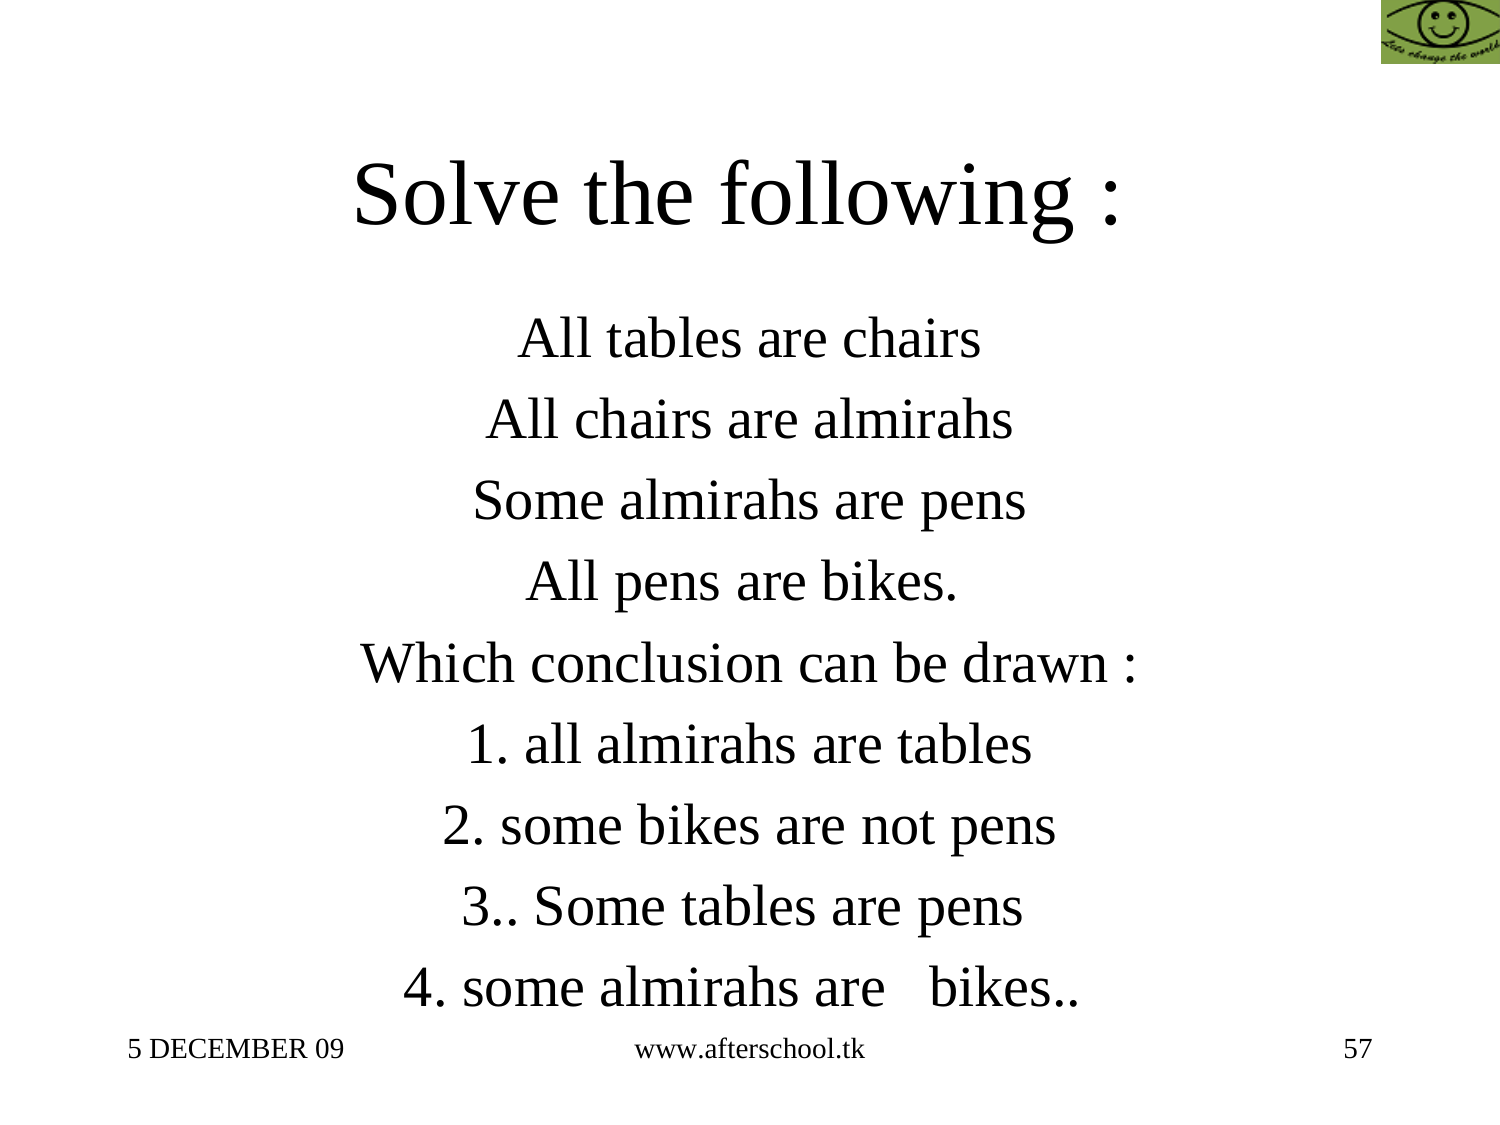

# Solve the following :
All tables are chairs
All chairs are almirahs
Some almirahs are pens
All pens are bikes.
Which conclusion can be drawn :
1. all almirahs are tables
2. some bikes are not pens
3.. Some tables are pens
4. some almirahs are bikes..
MFI Seminar Jain PG College
AFTERSCHOOOL centre for social entrepreneurship
57